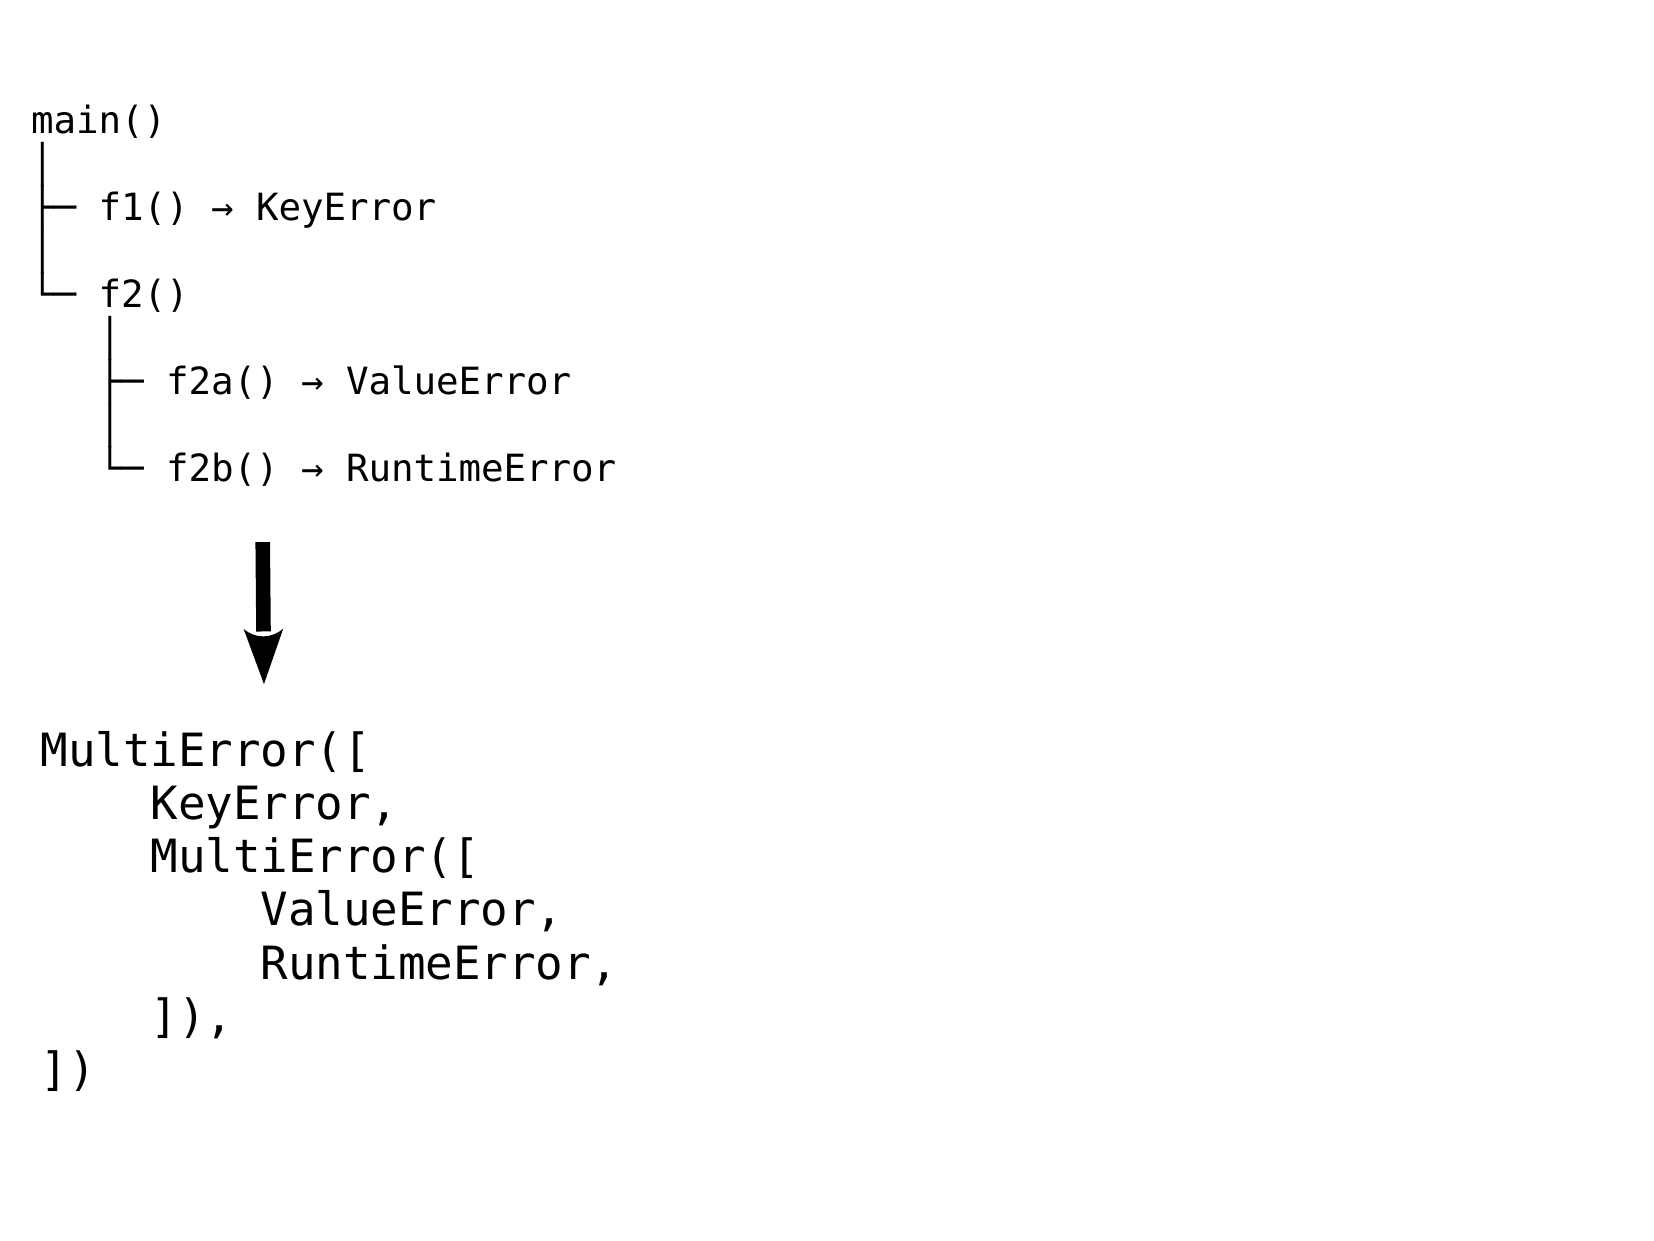

main()
 │
 ├─ f1() → KeyError
 │
 └─ f2()
 │
 ├─ f2a() → ValueError
 │
 └─ f2b() → RuntimeError
MultiError([
 KeyError,
 MultiError([
 ValueError,
 RuntimeError,
 ]),
])